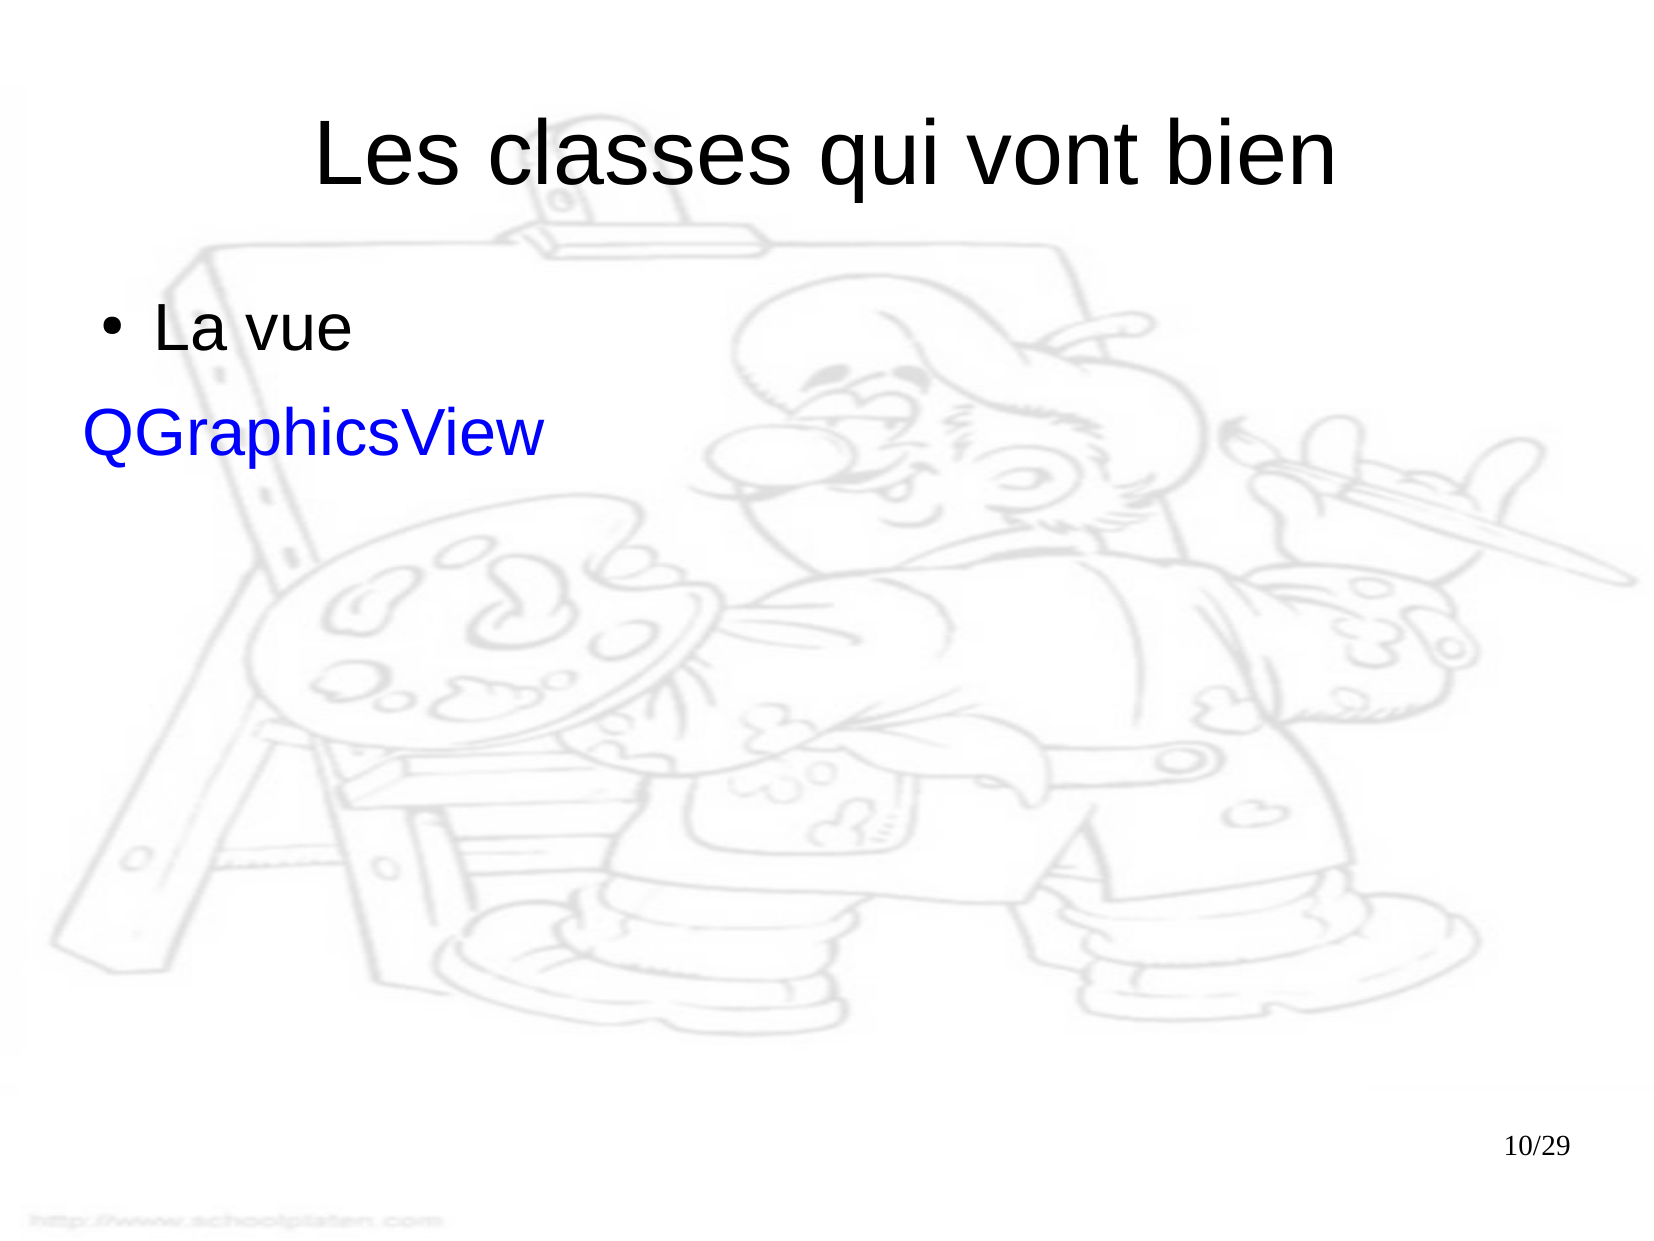

# Les classes qui vont bien
La vue
QGraphicsView
10